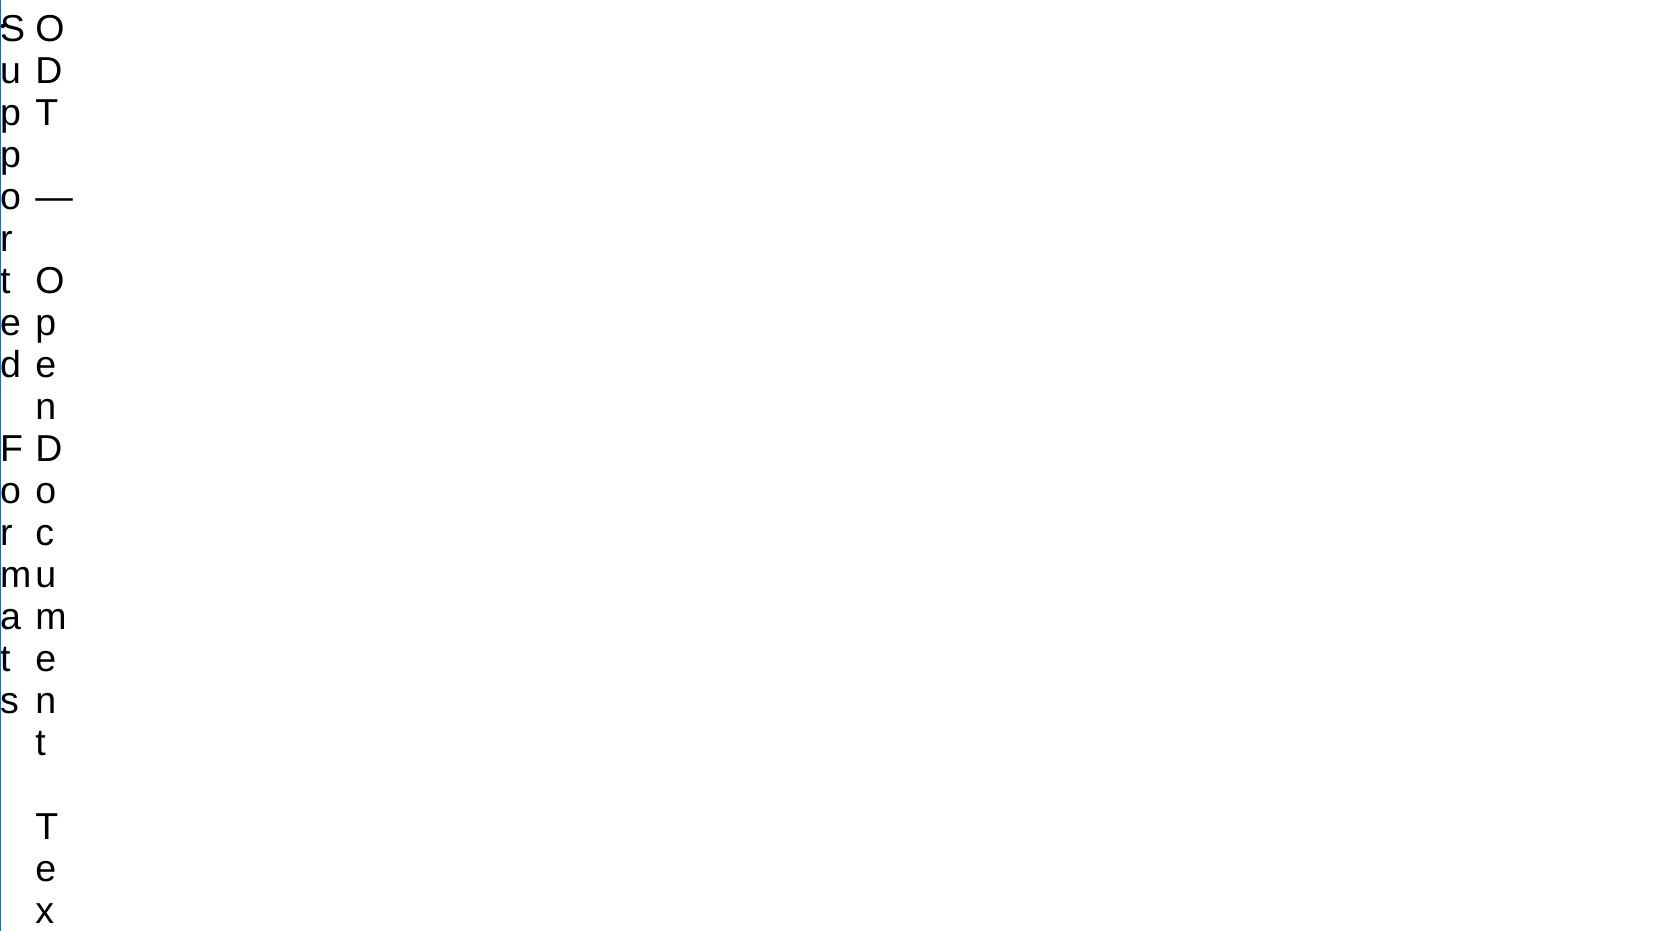

Supported Formats
ODT — OpenDocument Text
ODP — OpenDocument Presentation
ODS — OpenDocument Spreadsheet